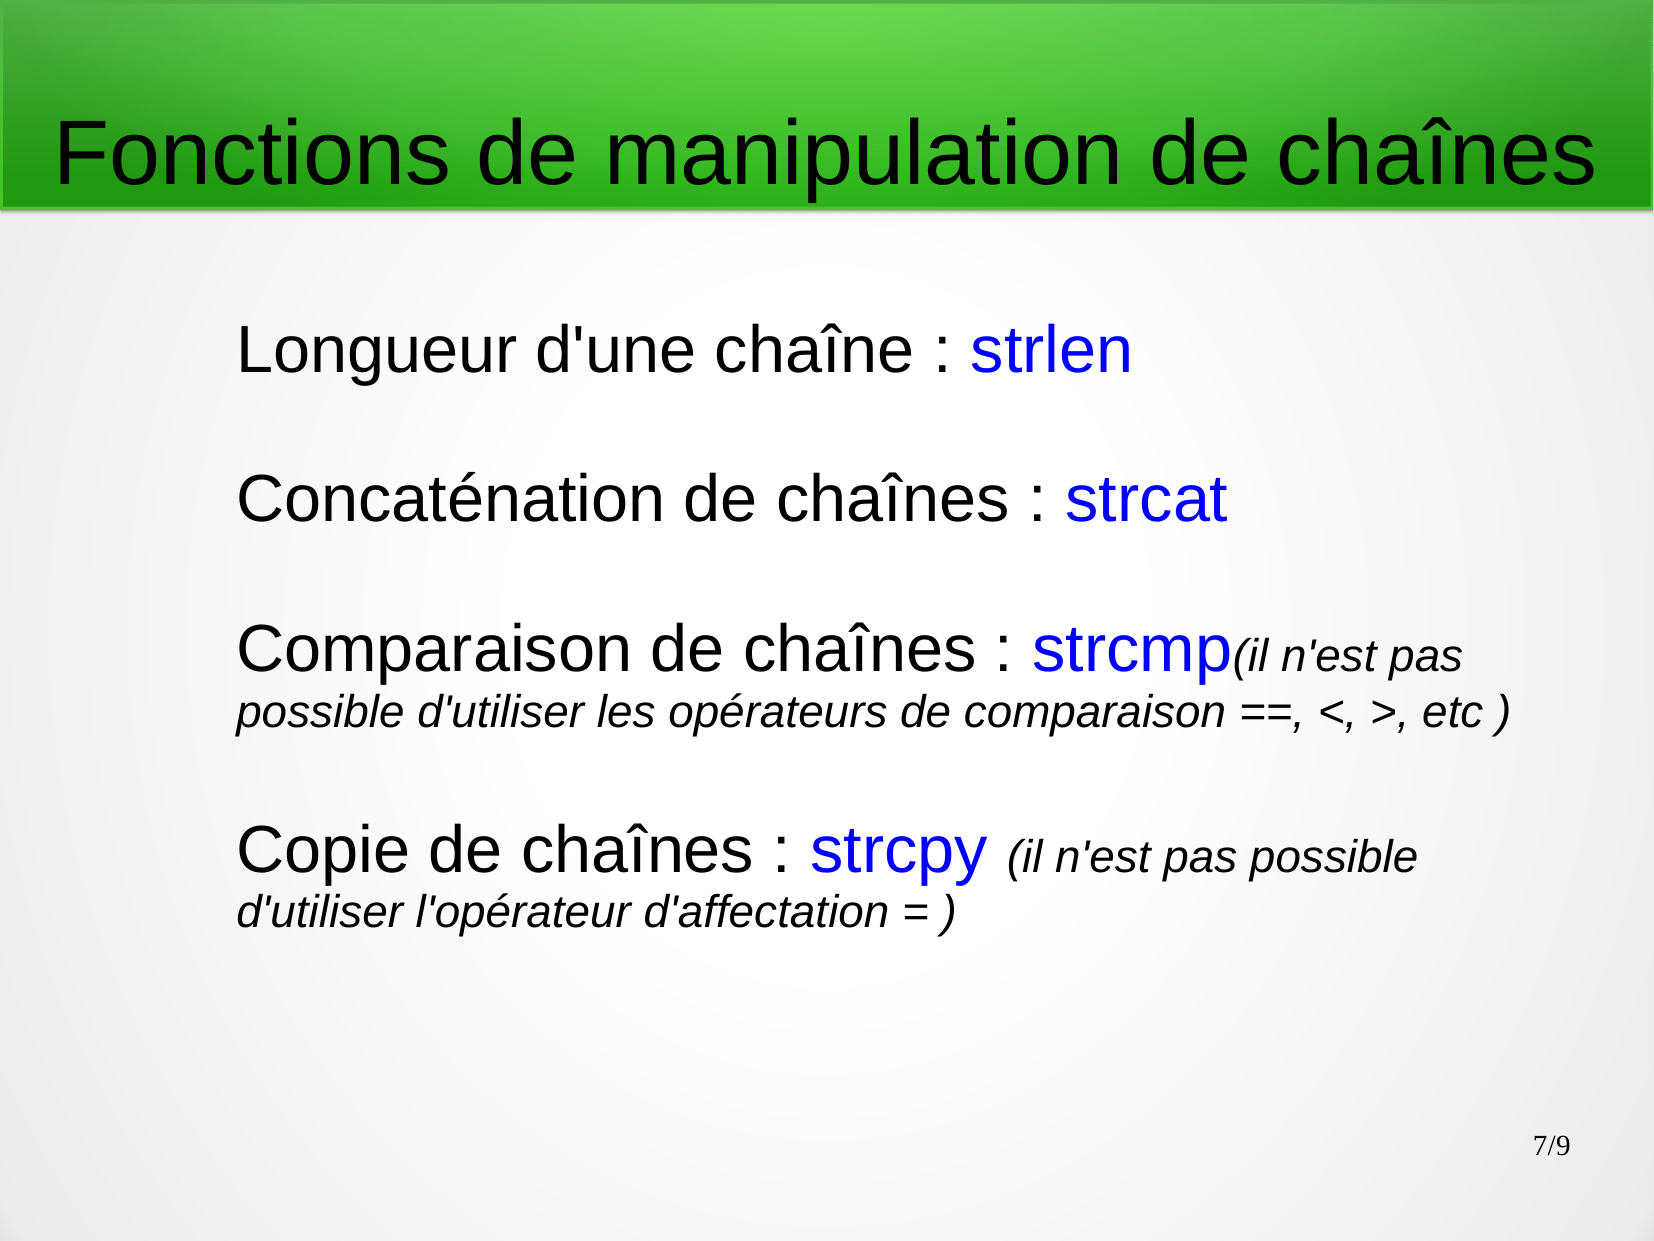

# Fonctions de manipulation de chaînes
Longueur d'une chaîne : strlen
Concaténation de chaînes : strcat
Comparaison de chaînes : strcmp(il n'est pas possible d'utiliser les opérateurs de comparaison ==, <, >, etc )
Copie de chaînes : strcpy (il n'est pas possible d'utiliser l'opérateur d'affectation = )
7